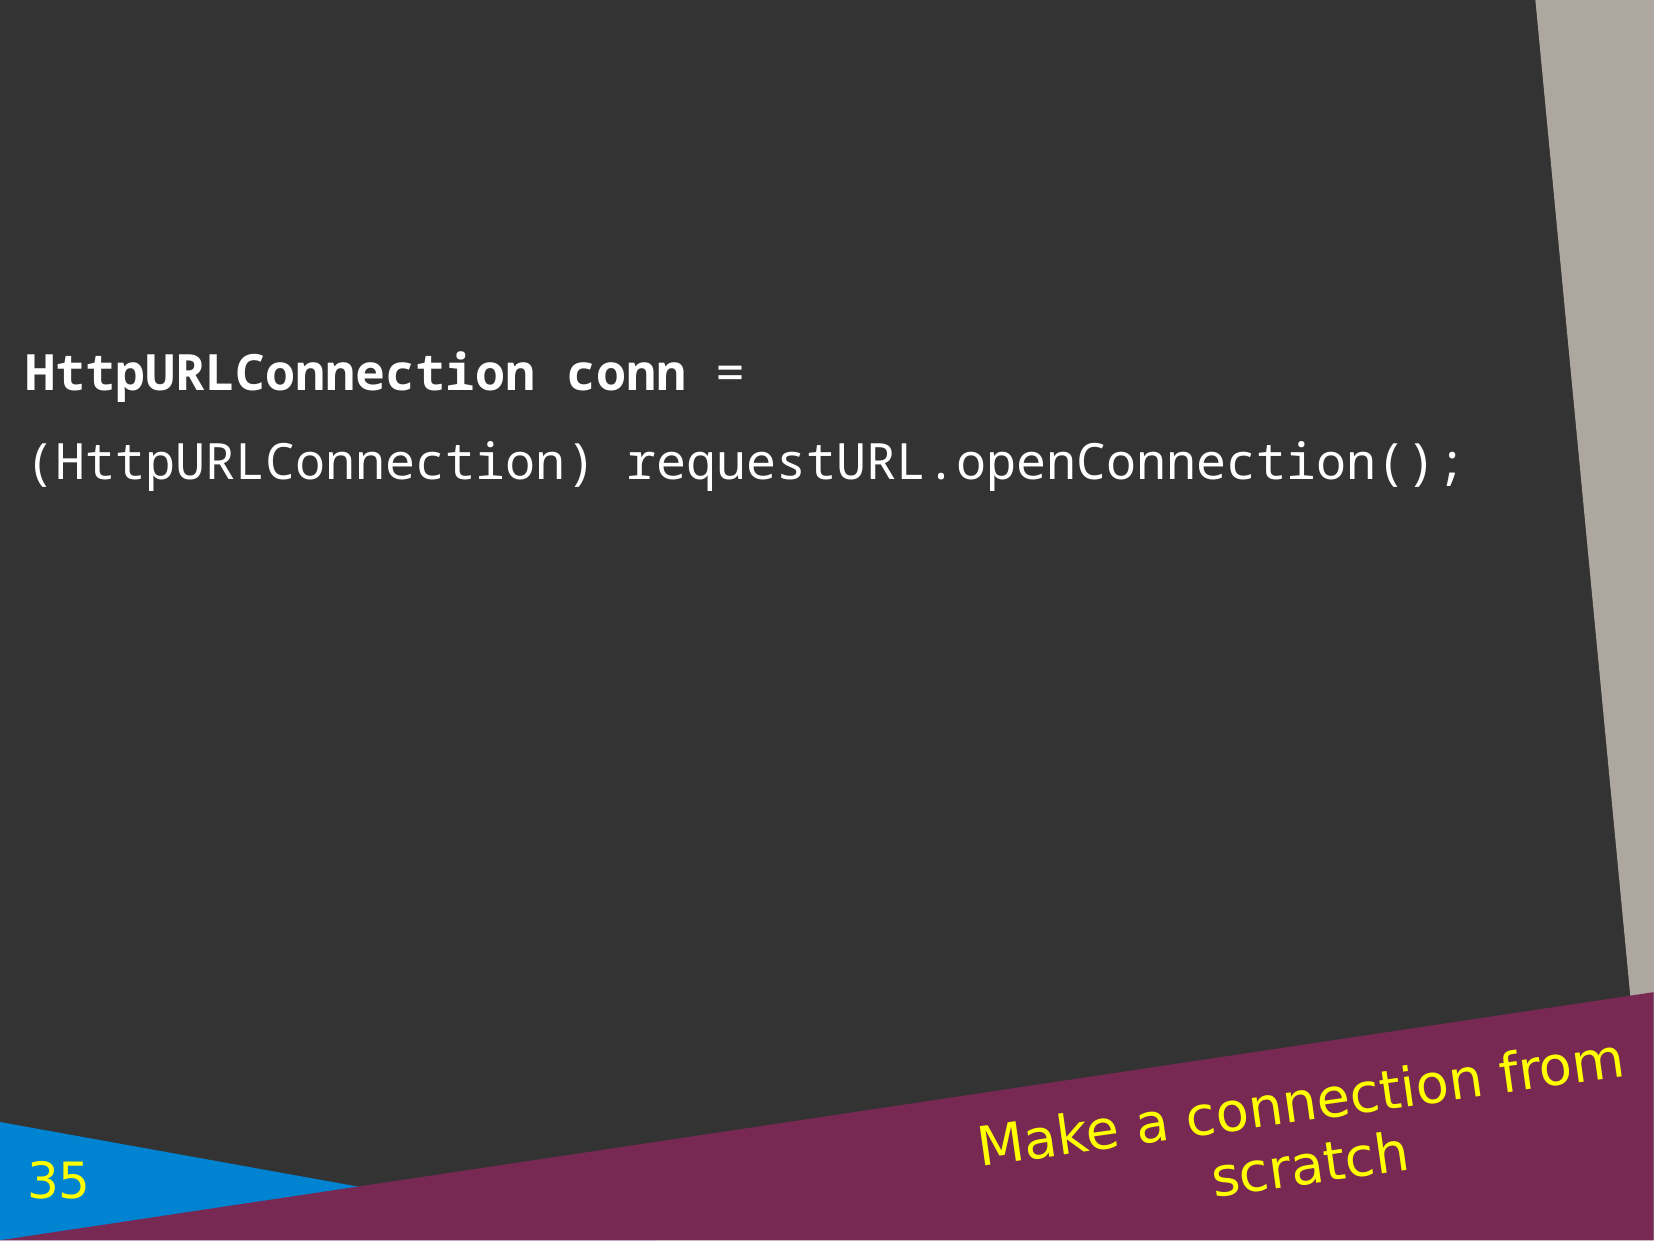

HttpURLConnection conn =
(HttpURLConnection) requestURL.openConnection();
# Make a connection from scratch
35